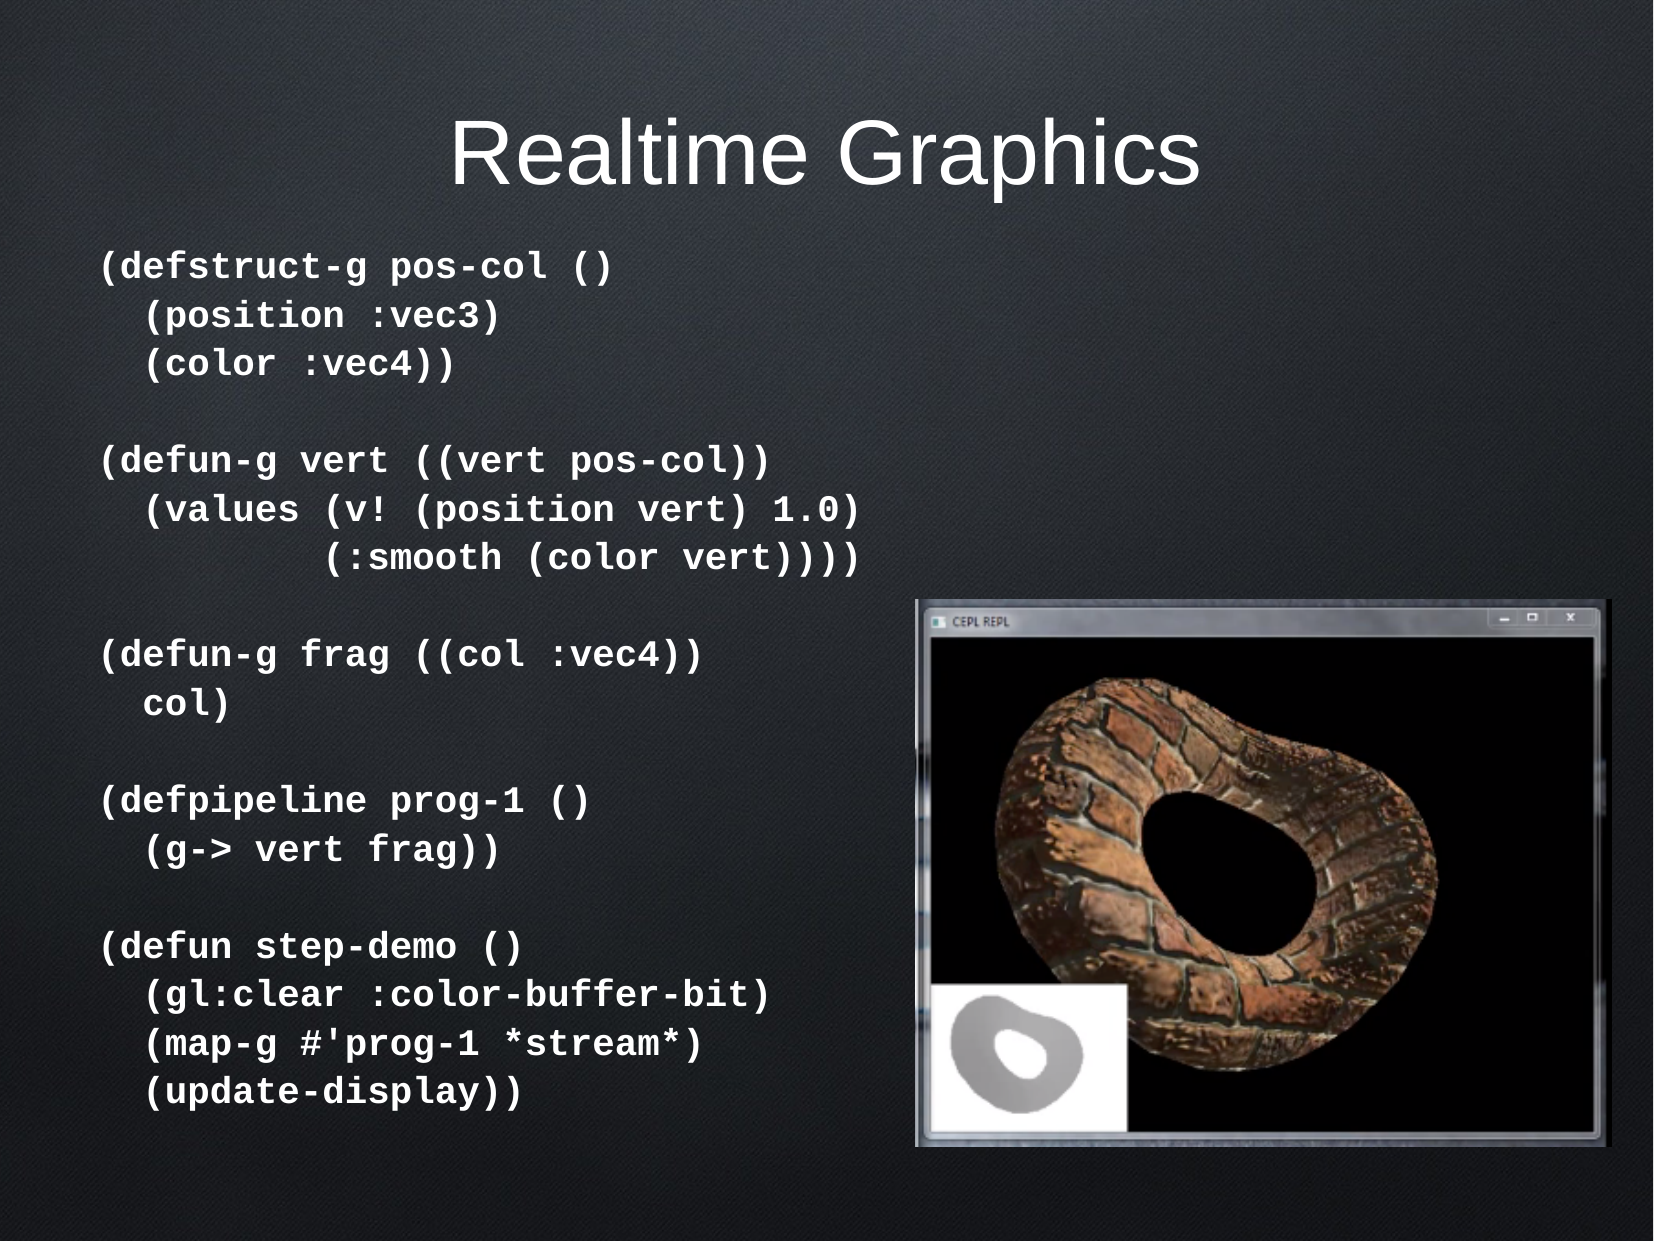

# Realtime Graphics
(defstruct-g pos-col ()
 (position :vec3)
 (color :vec4))
(defun-g vert ((vert pos-col))
 (values (v! (position vert) 1.0)
 (:smooth (color vert))))
(defun-g frag ((col :vec4))
 col)
(defpipeline prog-1 ()
 (g-> vert frag))
(defun step-demo ()
 (gl:clear :color-buffer-bit)
 (map-g #'prog-1 *stream*)
 (update-display))